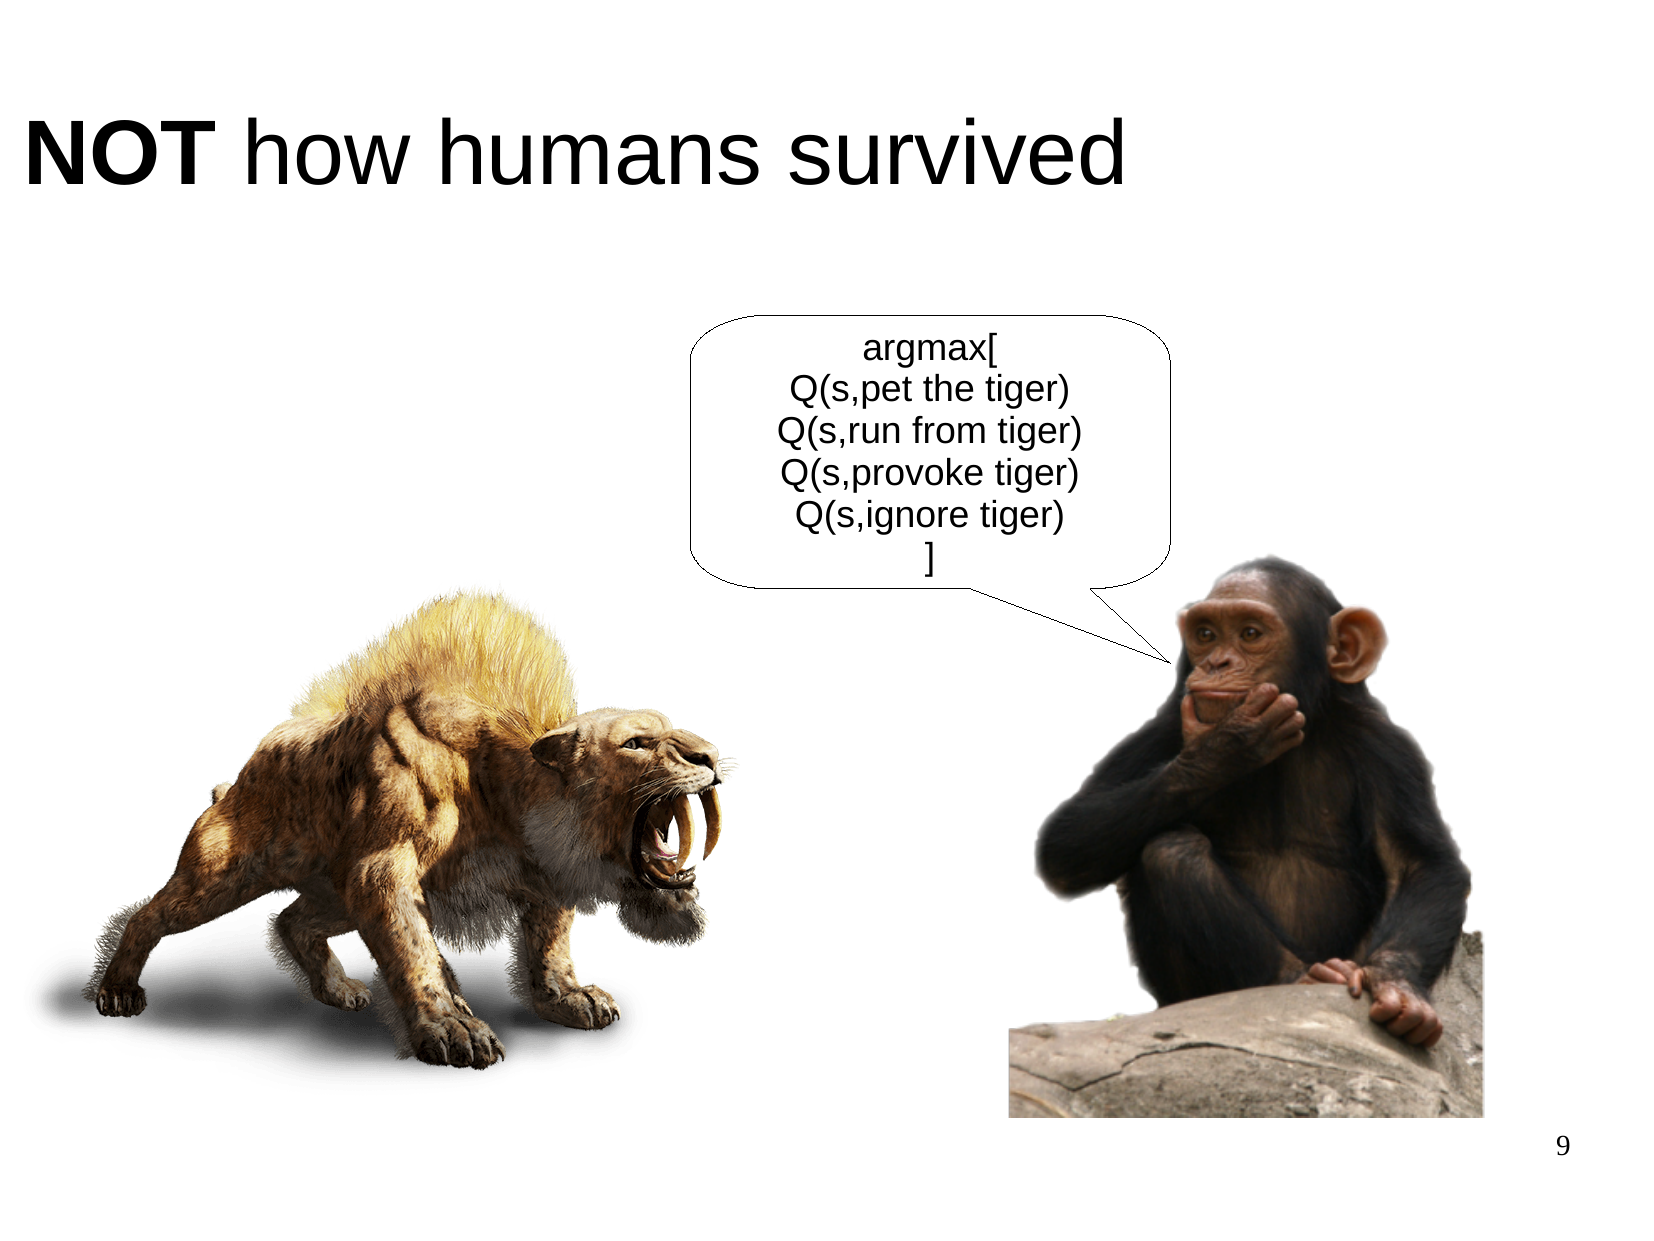

# NOT how humans survived
argmax[
Q(s,pet the tiger)
Q(s,run from tiger)
Q(s,provoke tiger)
Q(s,ignore tiger)
]
9